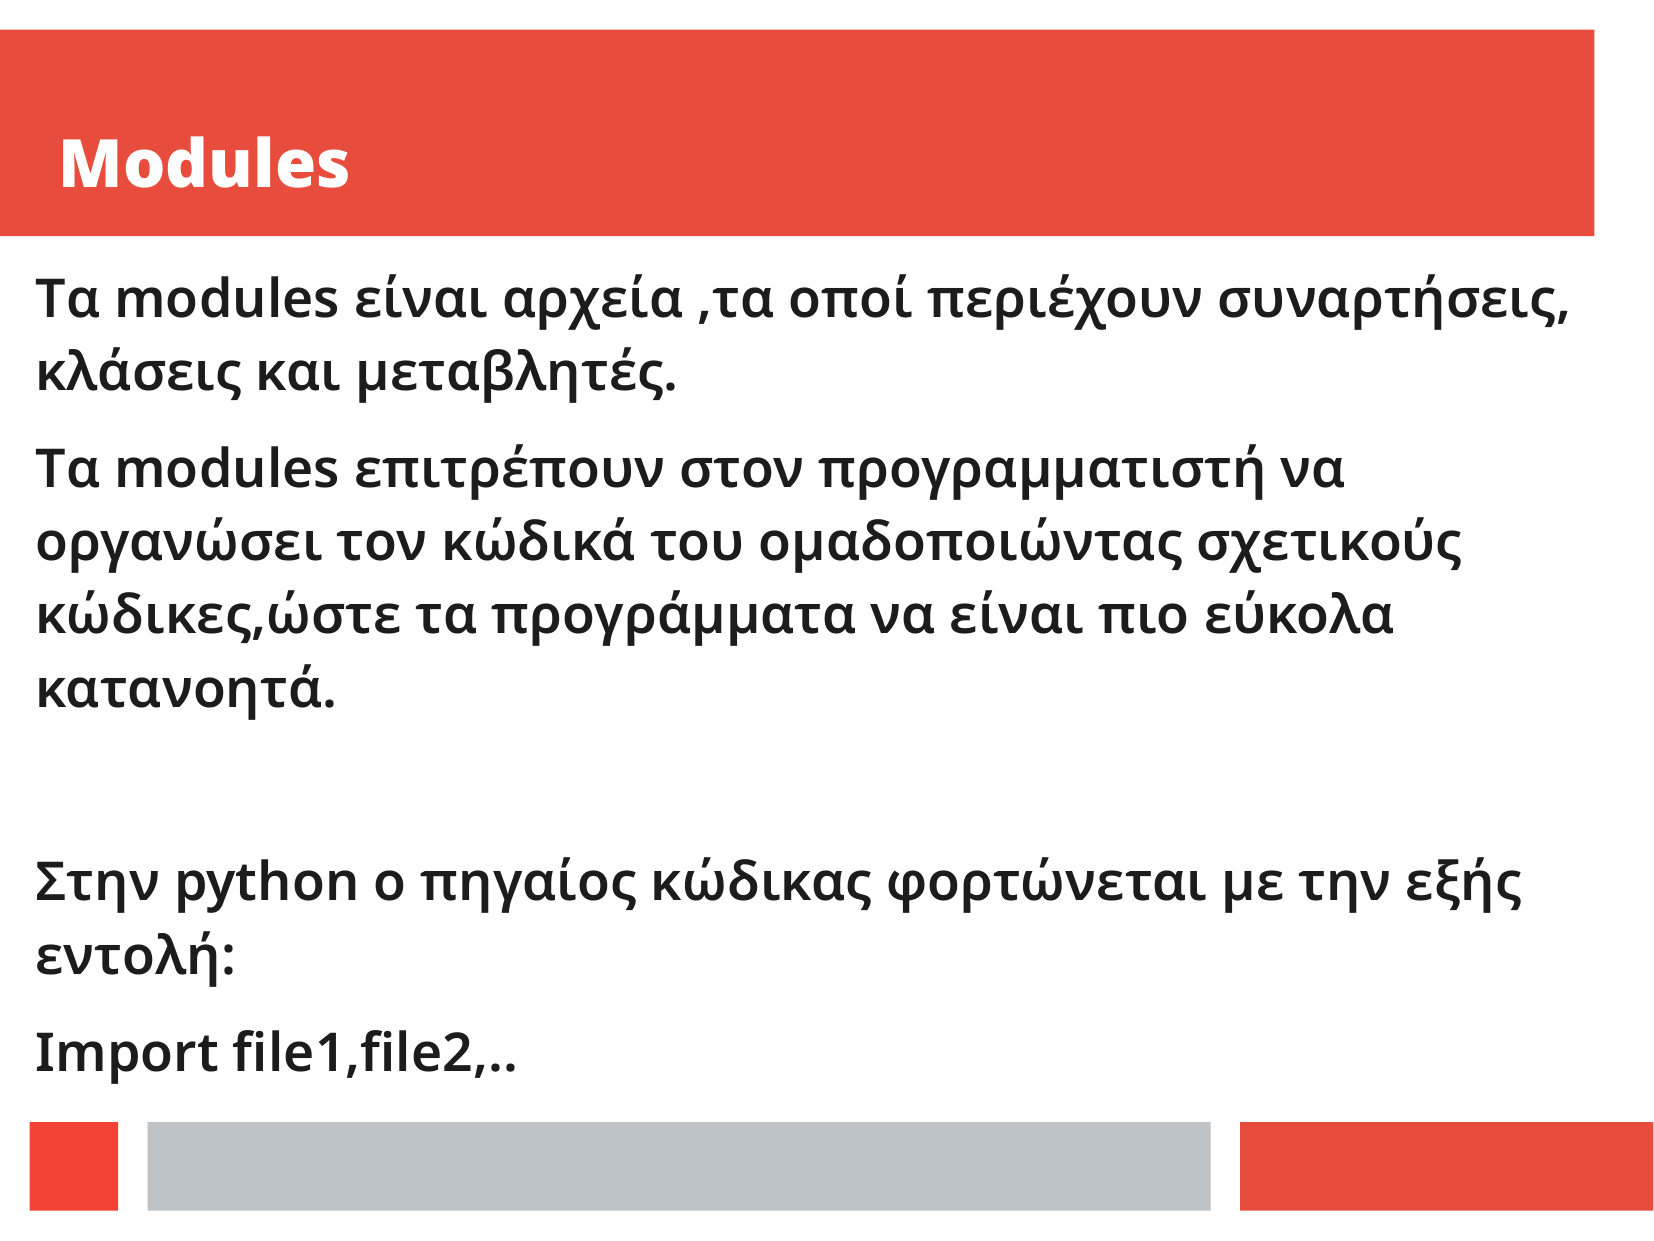

# Modules
Tα modules είναι αρχεία ,τα οποί περιέχουν συναρτήσεις, κλάσεις και μεταβλητές.
Tα modules επιτρέπουν στον προγραμματιστή να οργανώσει τον κώδικά του ομαδοποιώντας σχετικούς κώδικες,ώστε τα προγράμματα να είναι πιο εύκολα κατανοητά.
Στην python o πηγαίος κώδικας φορτώνεται με την εξής εντολή:
Import file1,file2,..